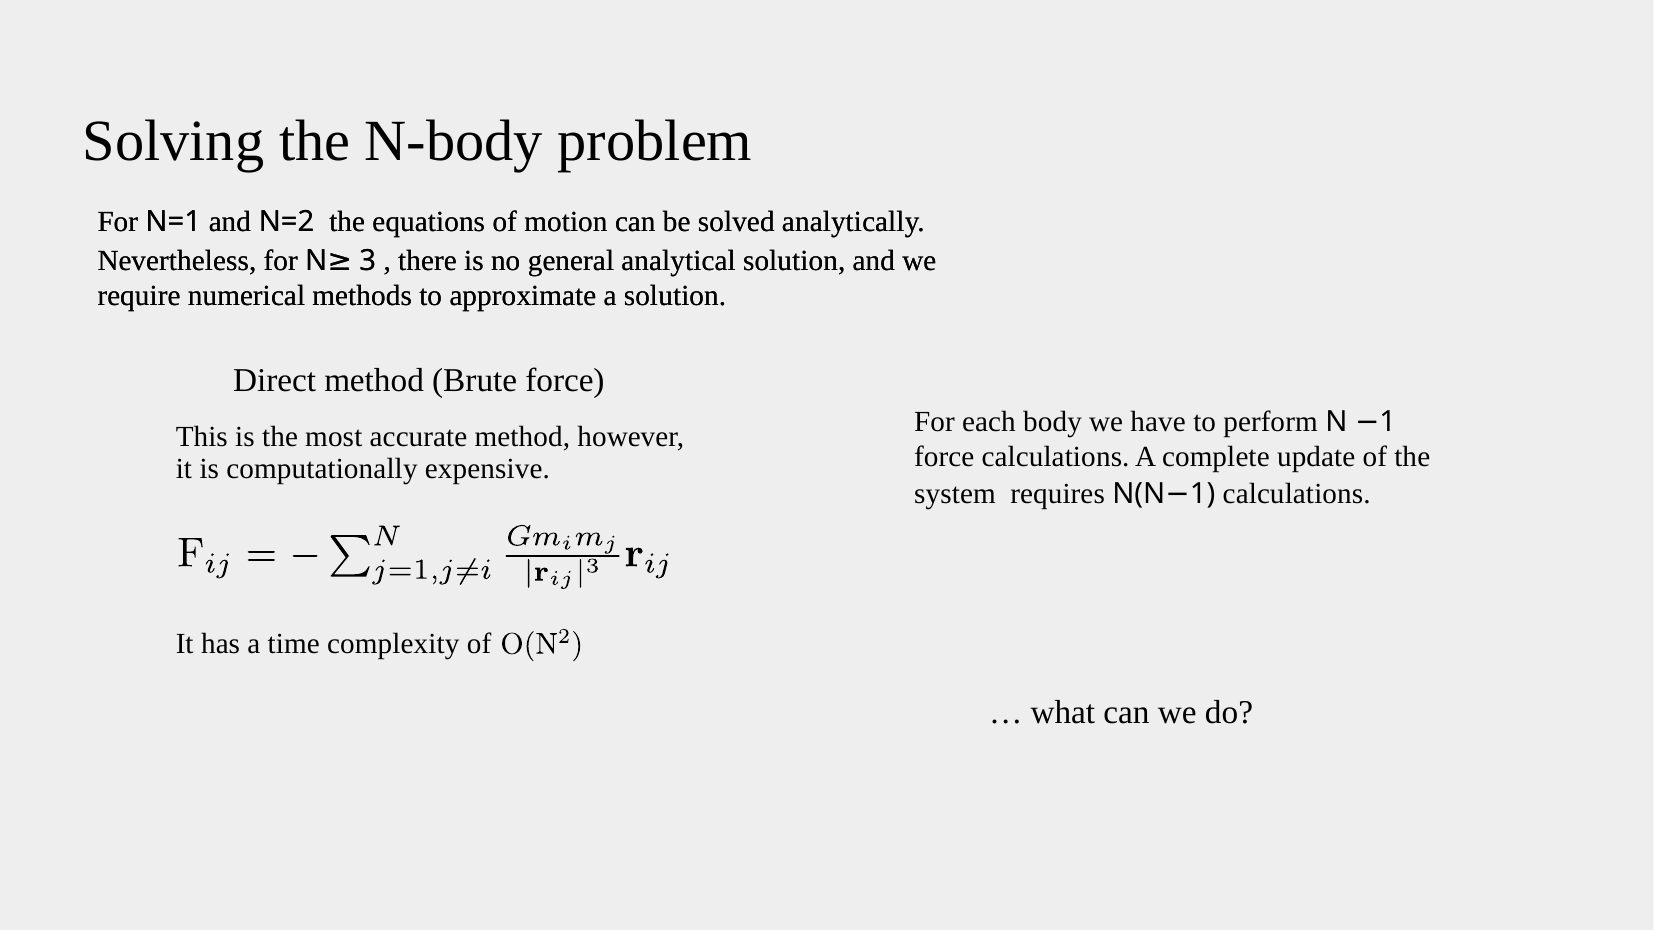

# Solving the N-body problem
For N=1 and N=2 the equations of motion can be solved analytically.
Nevertheless, for N≥ 3 , there is no general analytical solution, and we
require numerical methods to approximate a solution.
For N=1 and N=2 the equations of motion can be solved analytically.
Nevertheless, for N≥ 3 , there is no general analytical solution, and we
require numerical methods to approximate a solution.
Direct method (Brute force)
💡
For each body we have to perform N −1
force calculations. A complete update of the
system requires N(N−1) calculations.
This is the most accurate method, however,
it is computationally expensive.
It has a time complexity of
… what can we do?